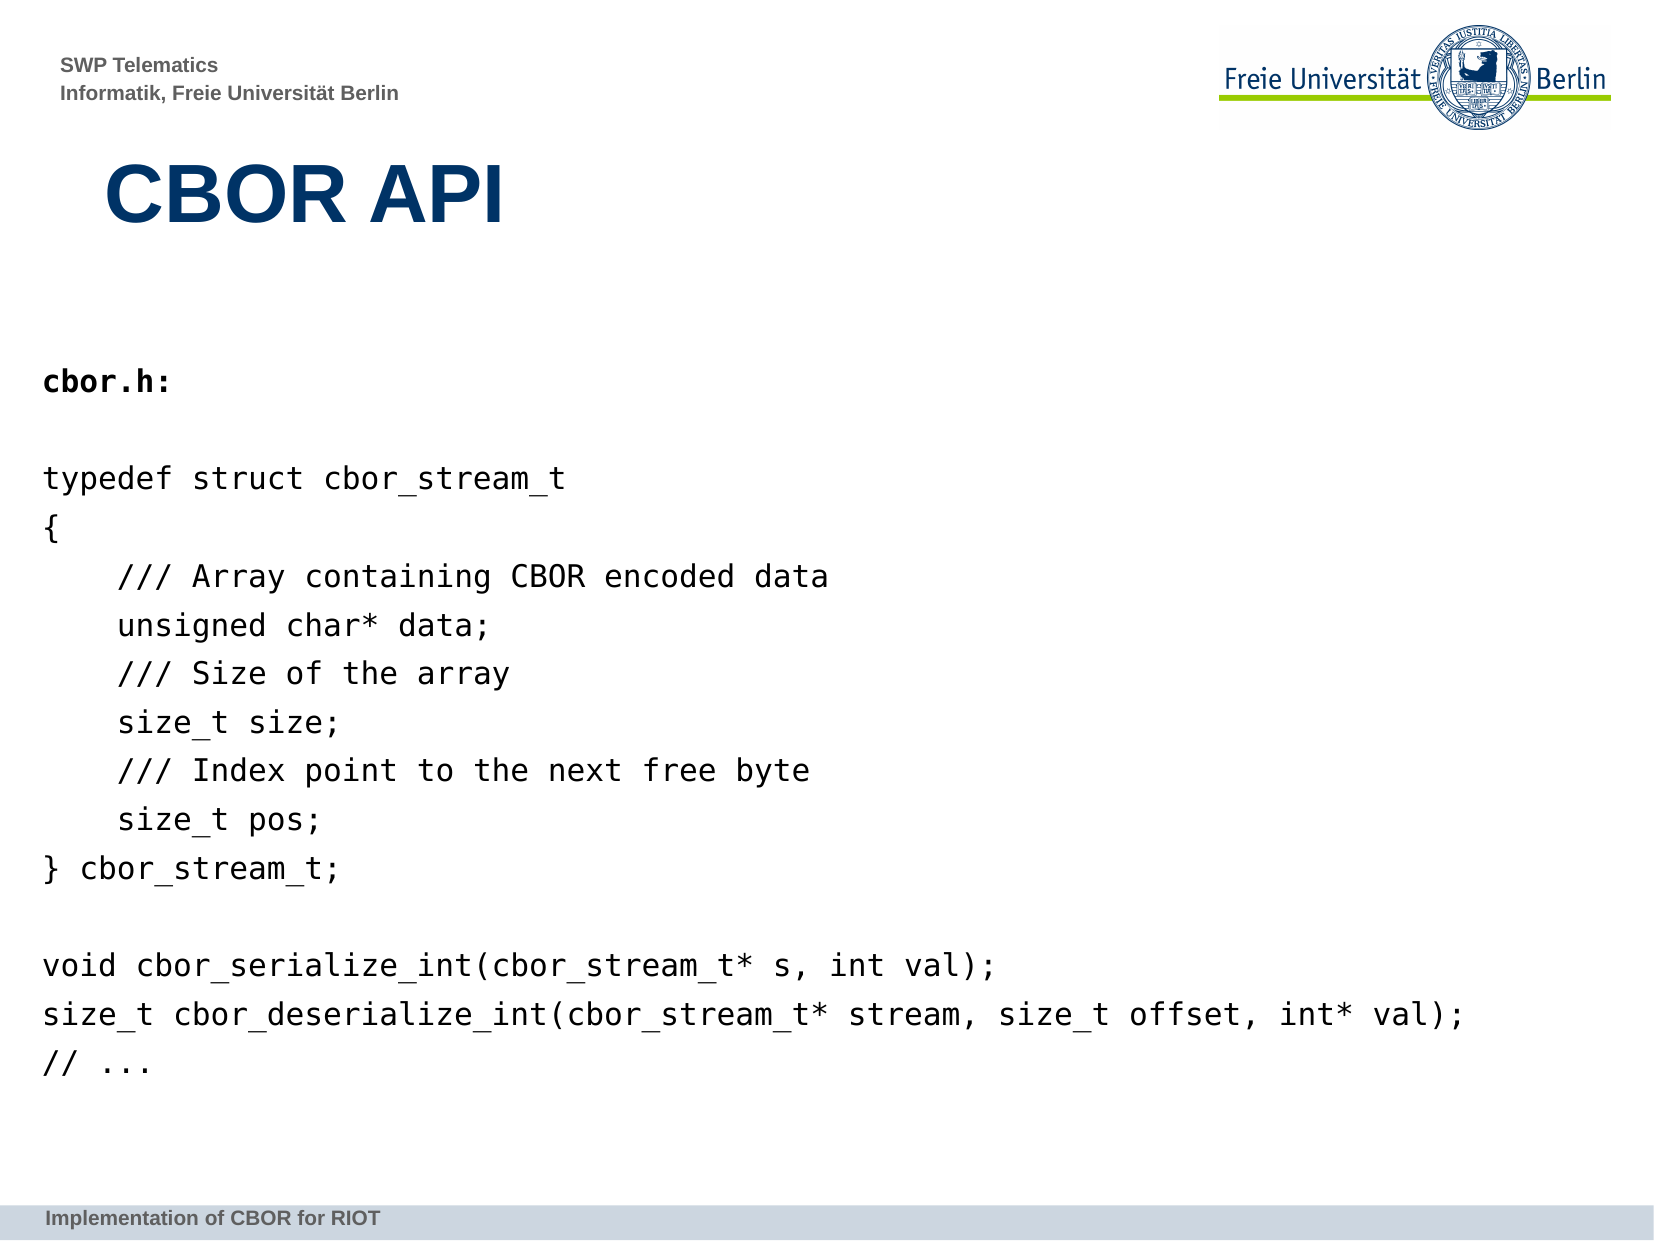

# CBOR API
cbor.h:
typedef struct cbor_stream_t
{
 /// Array containing CBOR encoded data
 unsigned char* data;
 /// Size of the array
 size_t size;
 /// Index point to the next free byte
 size_t pos;
} cbor_stream_t;
void cbor_serialize_int(cbor_stream_t* s, int val);
size_t cbor_deserialize_int(cbor_stream_t* stream, size_t offset, int* val);
// ...